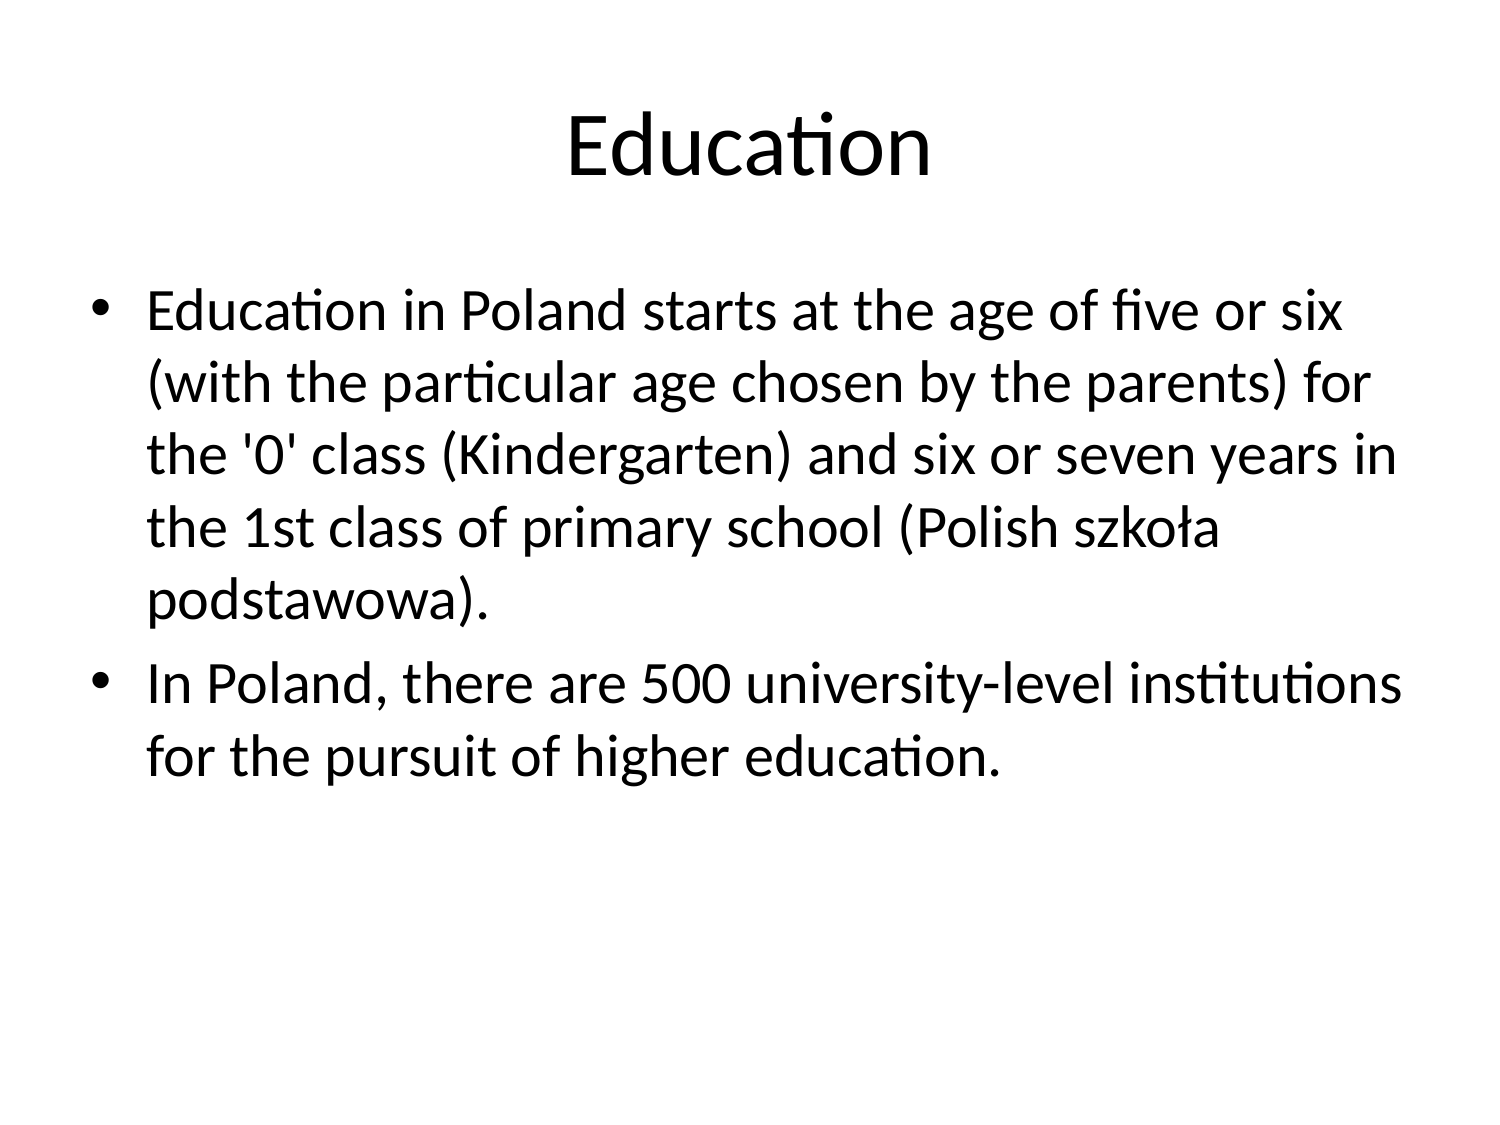

# Education
Education in Poland starts at the age of five or six (with the particular age chosen by the parents) for the '0' class (Kindergarten) and six or seven years in the 1st class of primary school (Polish szkoła podstawowa).
In Poland, there are 500 university-level institutions for the pursuit of higher education.